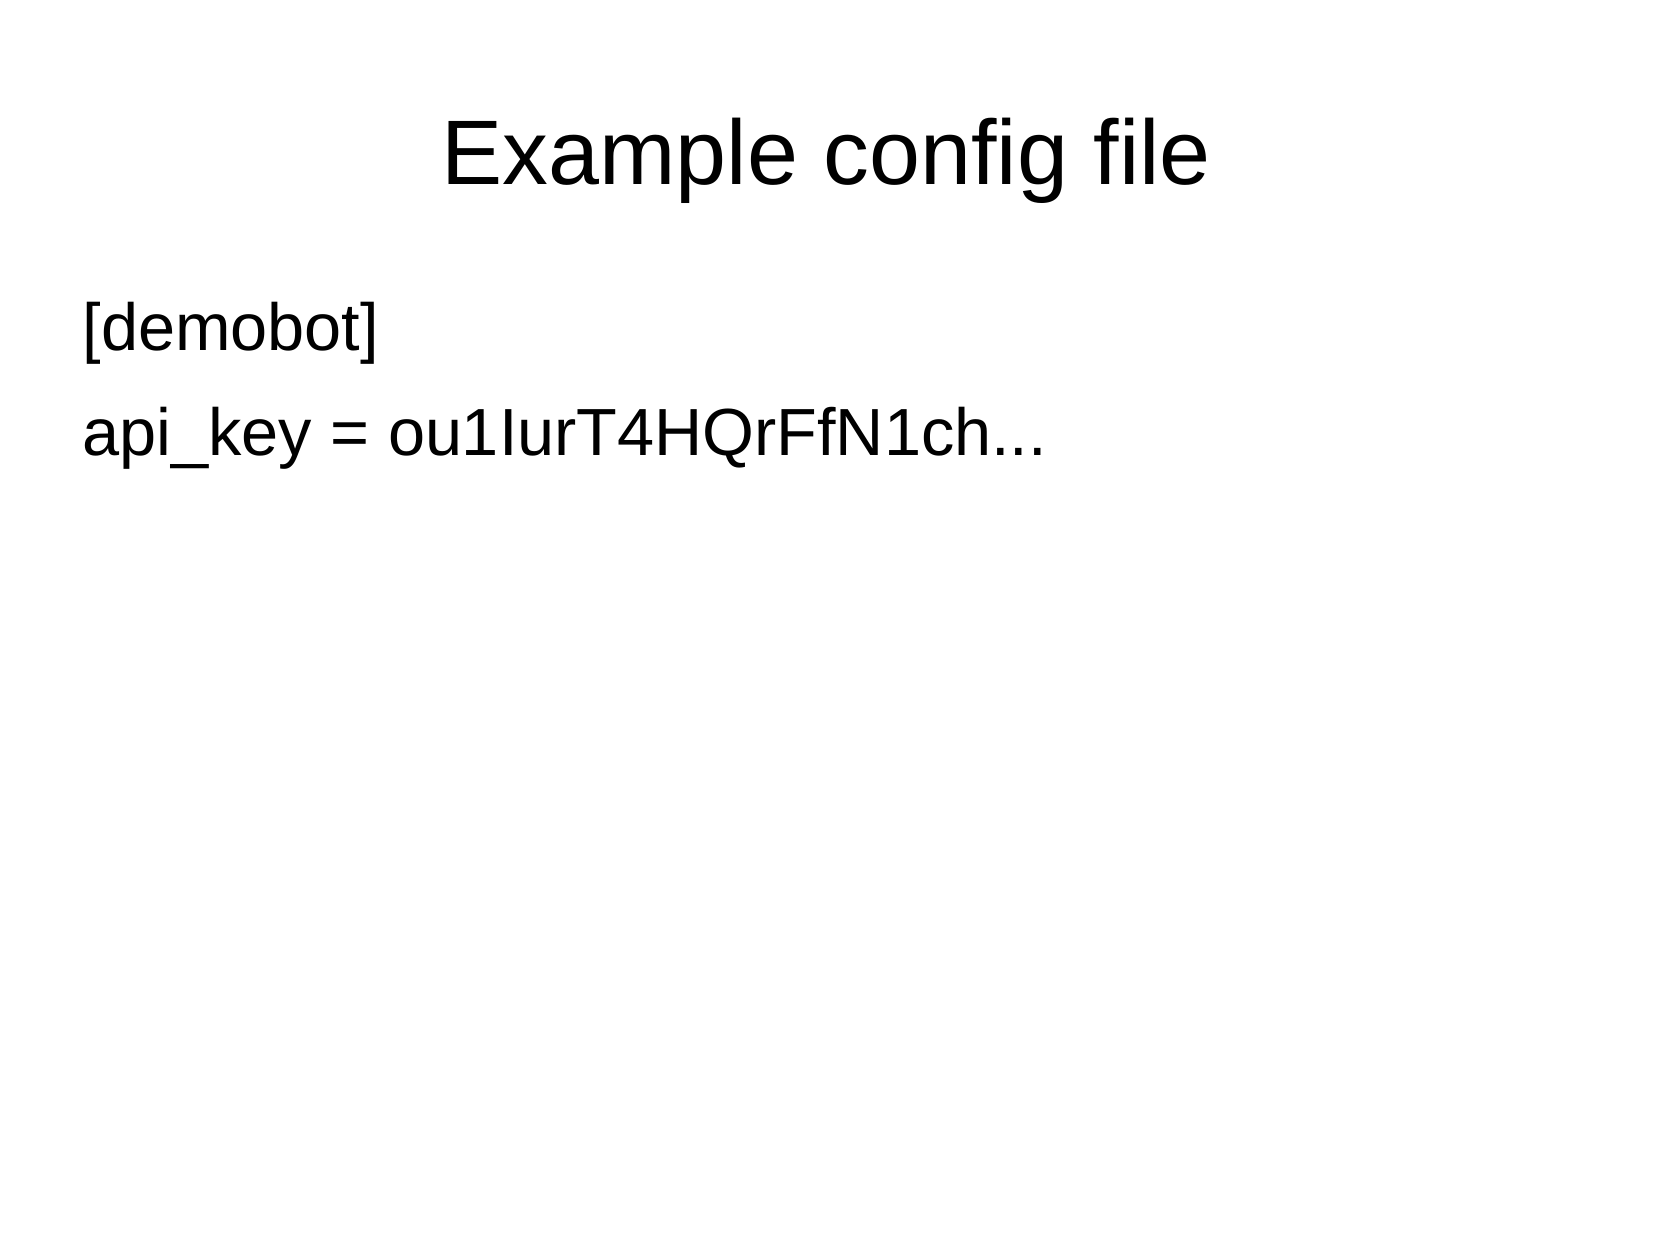

# Example config file
[demobot]
api_key = ou1IurT4HQrFfN1ch...